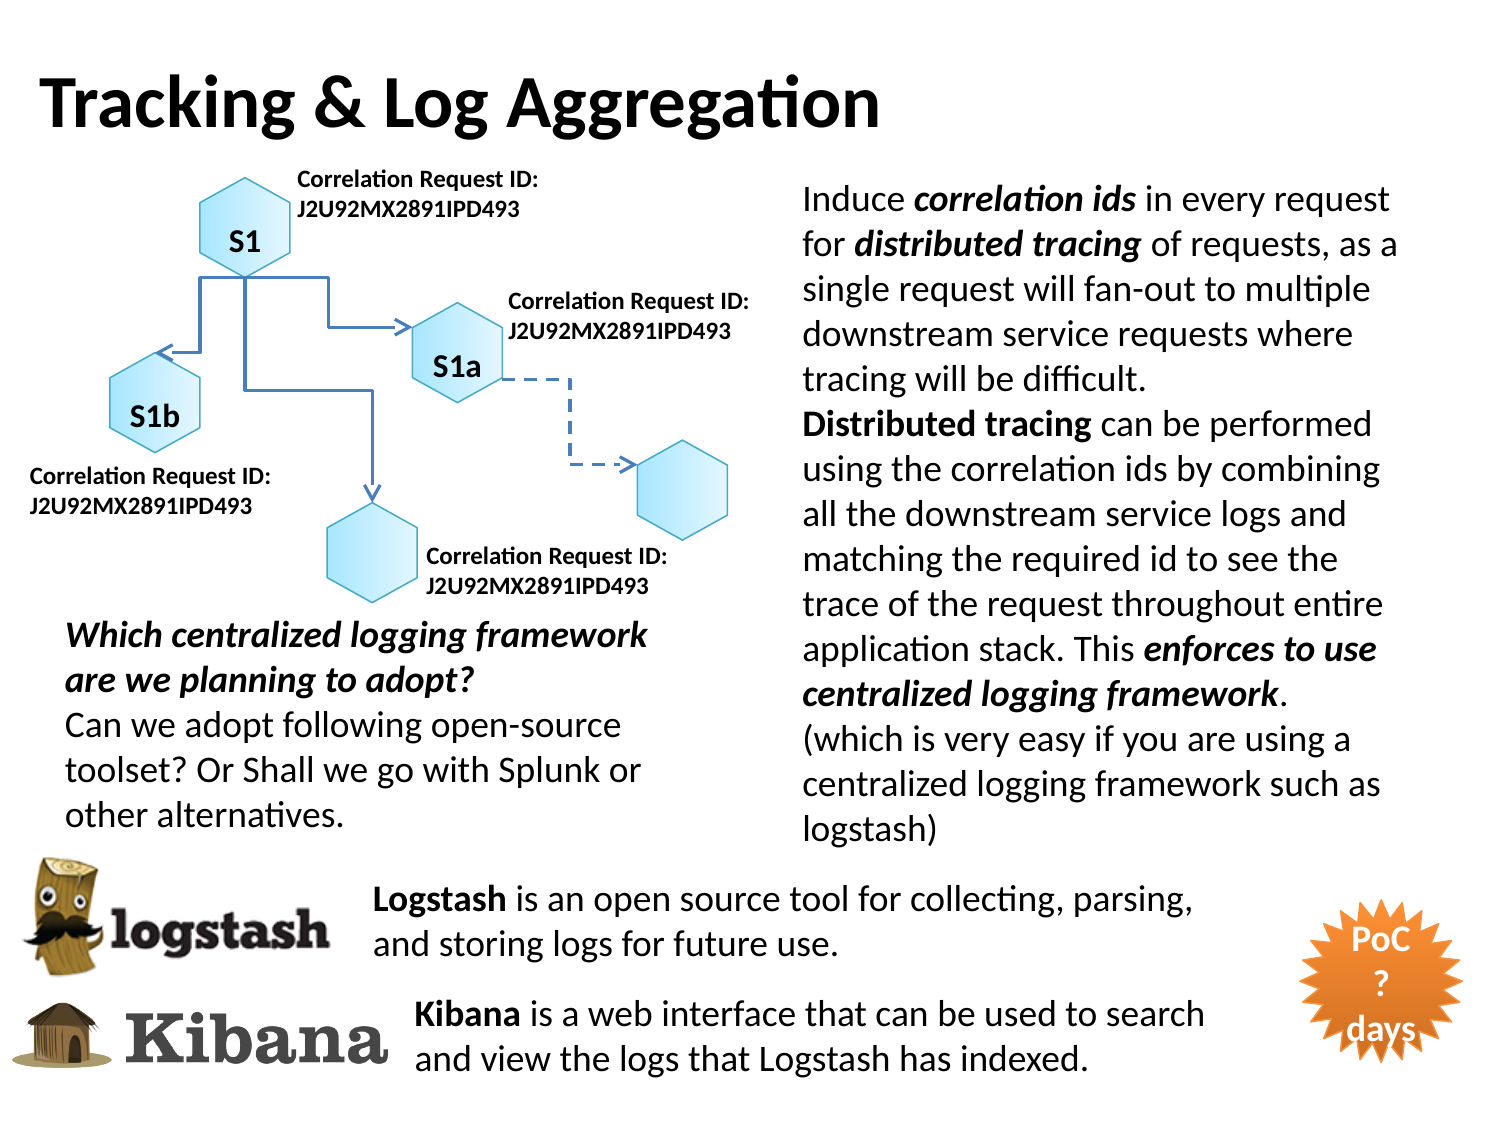

# Tracking & Log Aggregation
Correlation Request ID: J2U92MX2891IPD493
Induce correlation ids in every request for distributed tracing of requests, as a single request will fan-out to multiple downstream service requests where tracing will be difficult.
Distributed tracing can be performed using the correlation ids by combining all the downstream service logs and matching the required id to see the trace of the request throughout entire application stack. This enforces to use centralized logging framework.
(which is very easy if you are using a centralized logging framework such as logstash)
S1
Correlation Request ID: J2U92MX2891IPD493
S1a
S1b
Correlation Request ID: J2U92MX2891IPD493
Correlation Request ID: J2U92MX2891IPD493
Which centralized logging framework are we planning to adopt?
Can we adopt following open-source toolset? Or Shall we go with Splunk or other alternatives.
Logstash is an open source tool for collecting, parsing, and storing logs for future use.
PoC
? days
Kibana is a web interface that can be used to search and view the logs that Logstash has indexed.